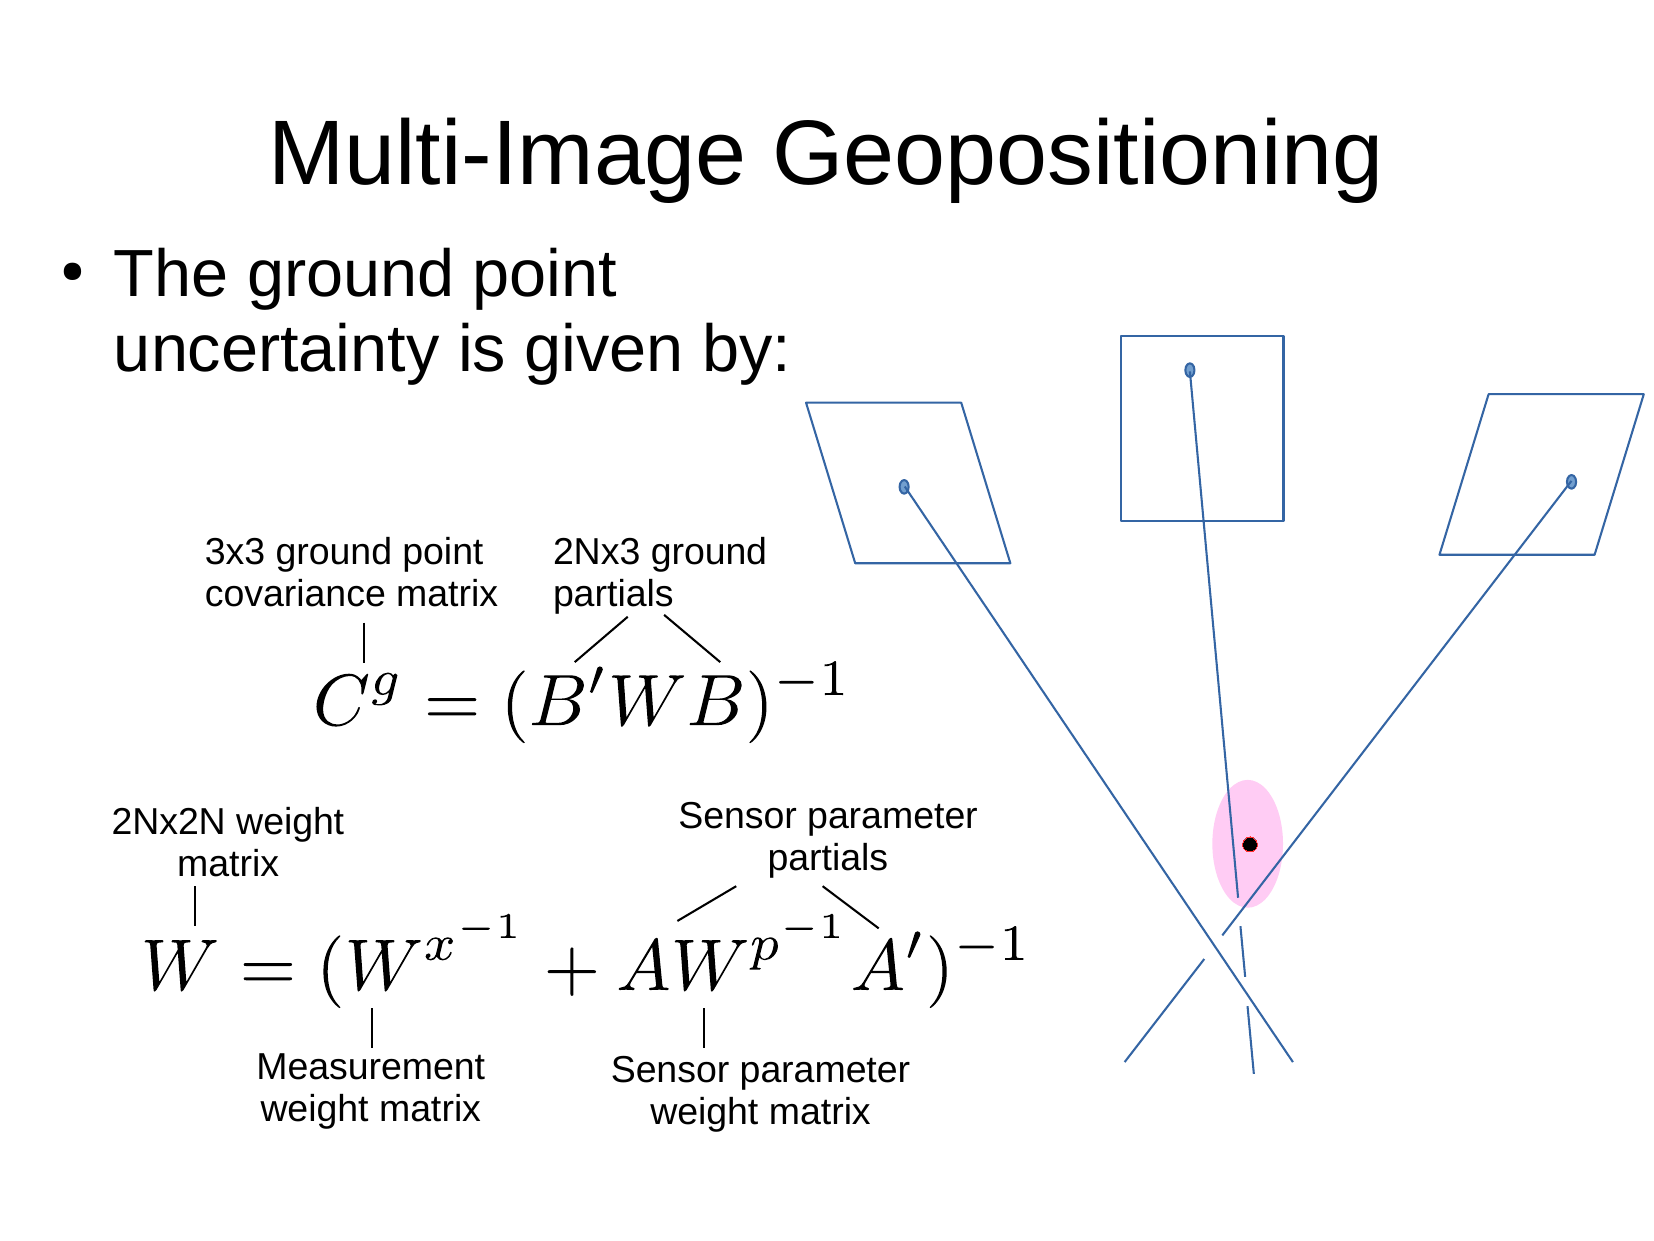

# Multi-Image Geopositioning
The ground point uncertainty is given by:
3x3 ground point covariance matrix
2Nx3 ground partials
Sensor parameter partials
2Nx2N weight matrix
Measurement weight matrix
Sensor parameter weight matrix